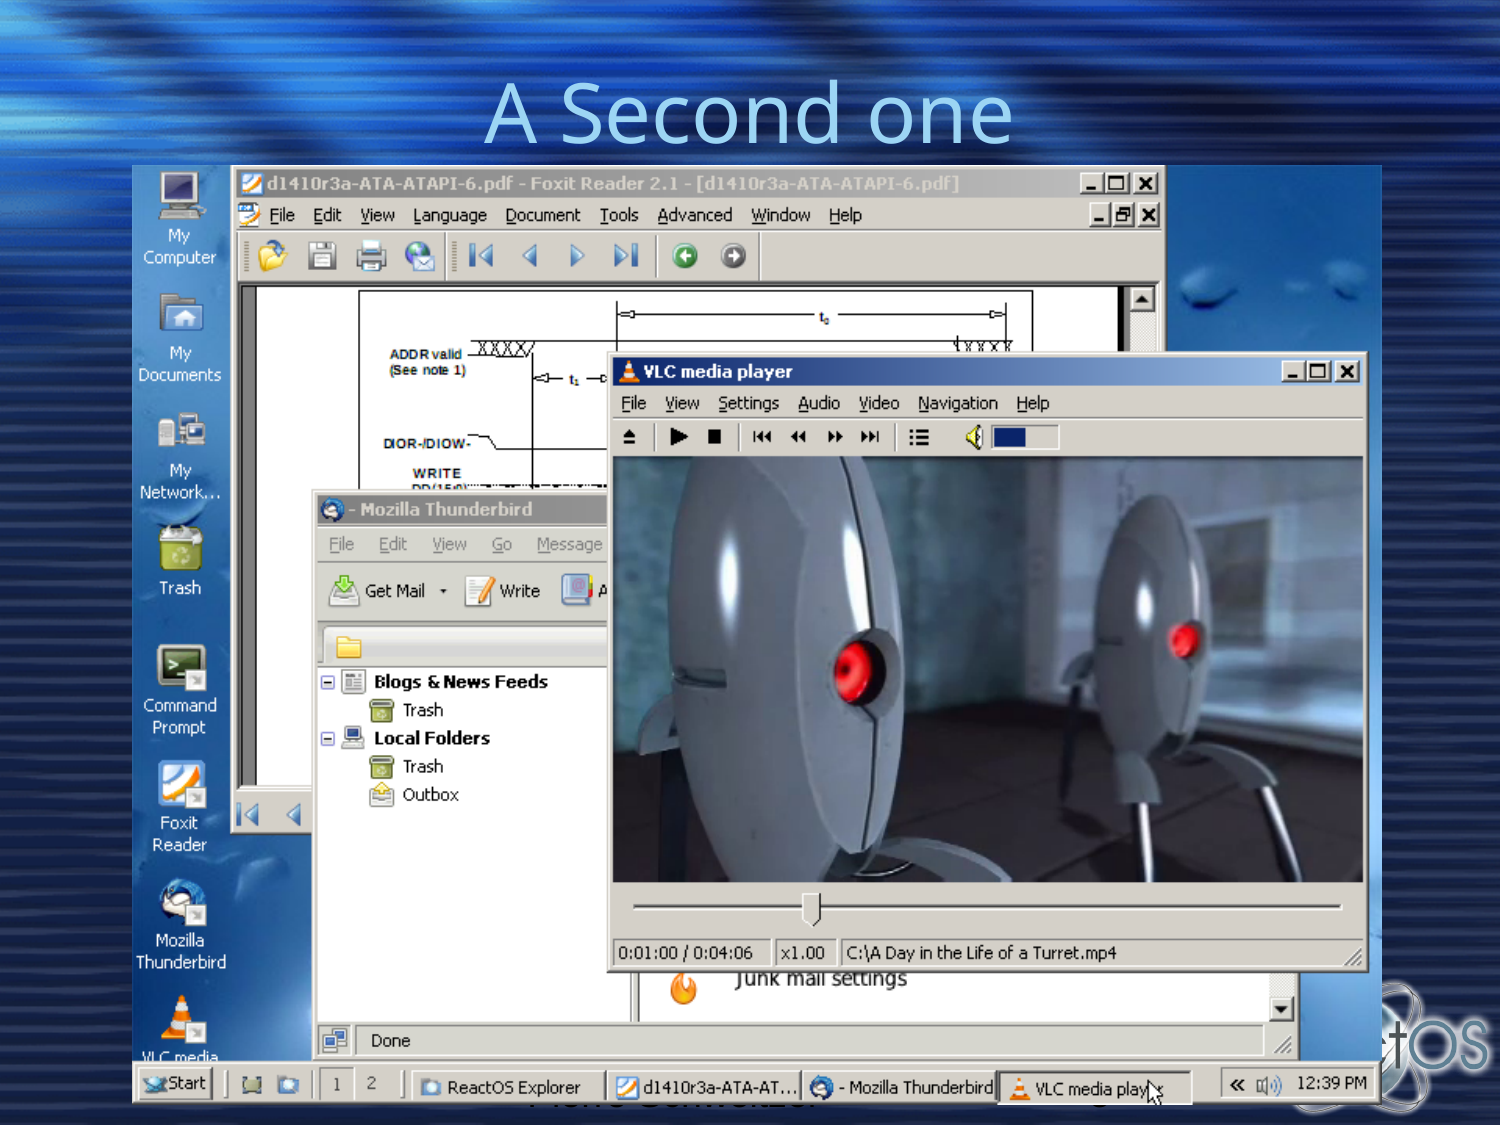

# A Second one
Pierre Schweitzer
5